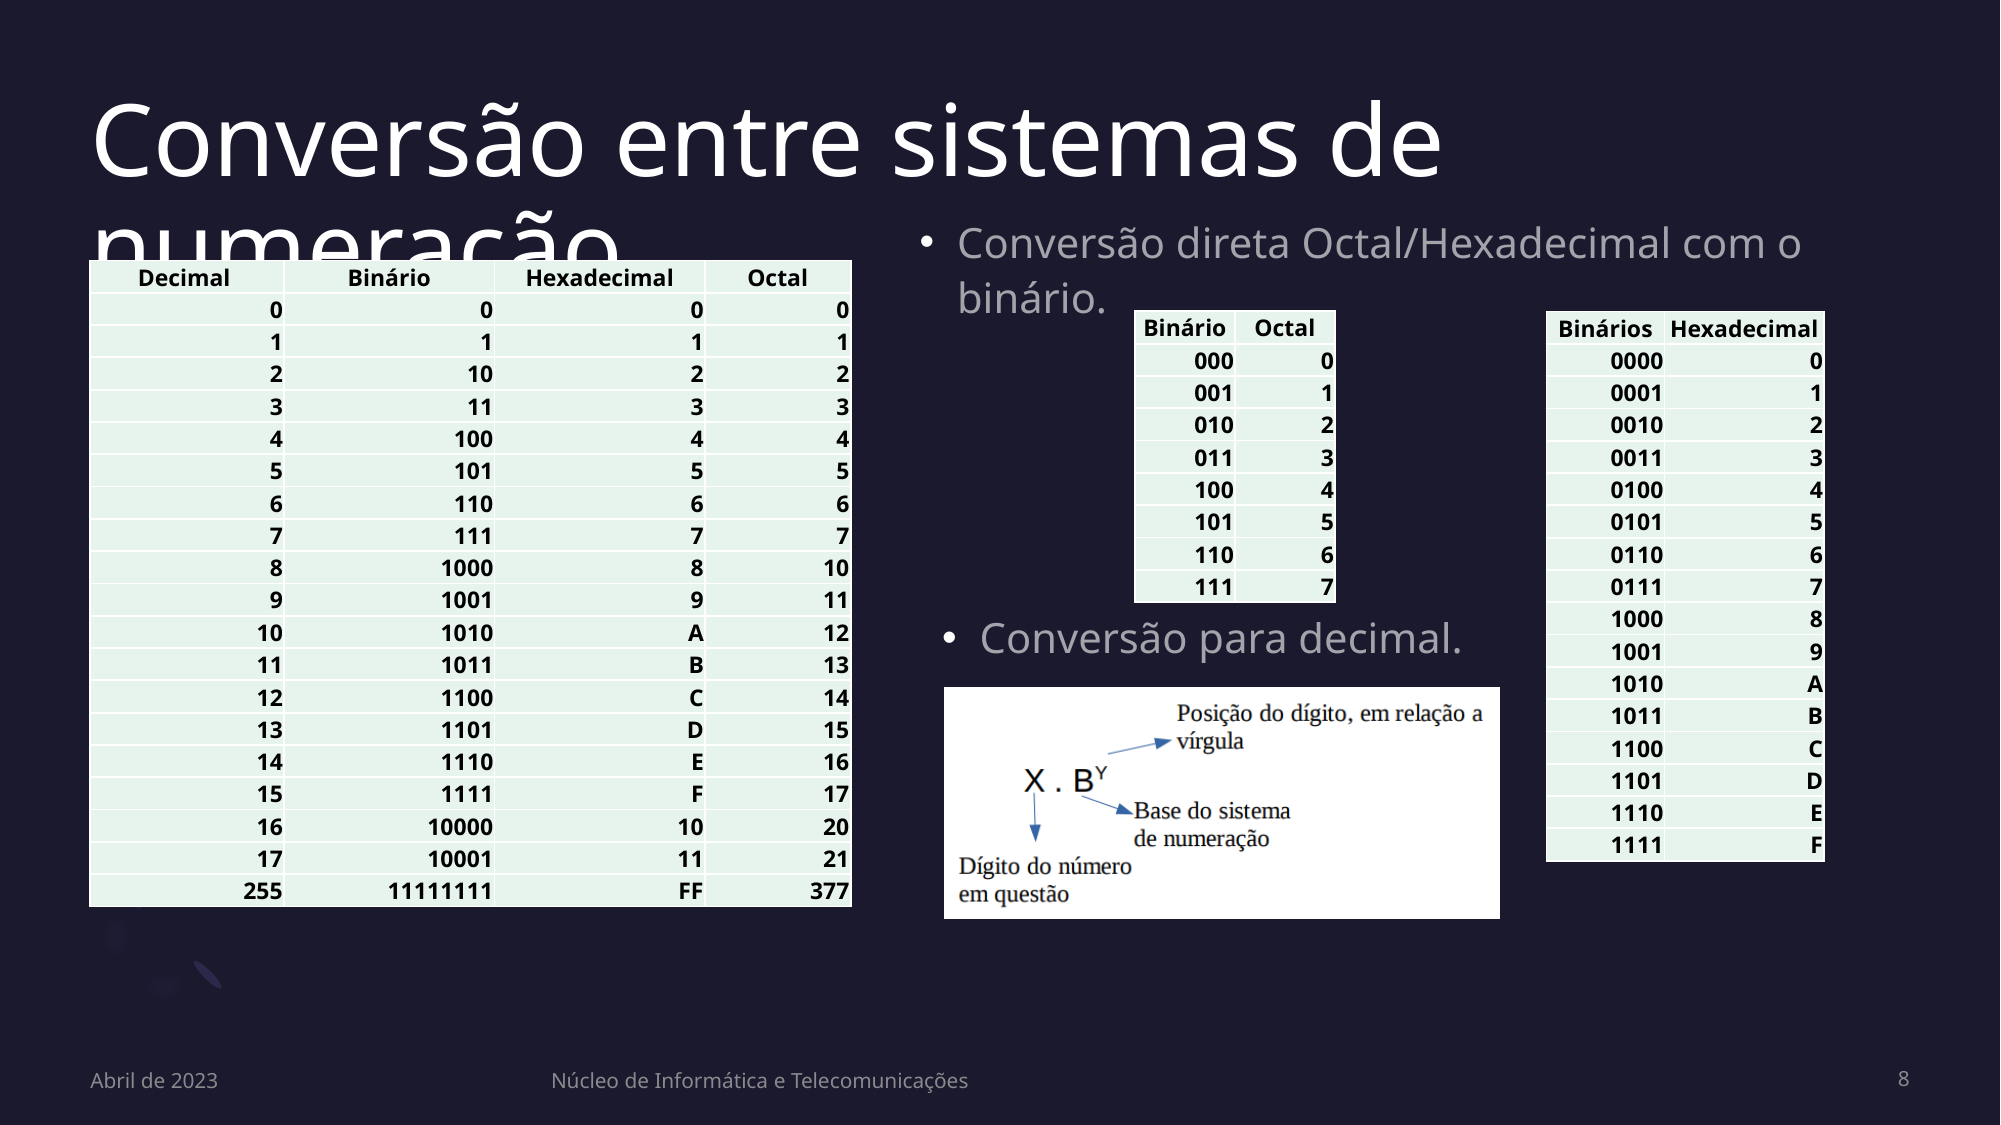

# Conversão entre sistemas de numeração
Conversão direta Octal/Hexadecimal com o binário.
| Decimal | Binário | Hexadecimal | Octal |
| --- | --- | --- | --- |
| 0 | 0 | 0 | 0 |
| 1 | 1 | 1 | 1 |
| 2 | 10 | 2 | 2 |
| 3 | 11 | 3 | 3 |
| 4 | 100 | 4 | 4 |
| 5 | 101 | 5 | 5 |
| 6 | 110 | 6 | 6 |
| 7 | 111 | 7 | 7 |
| 8 | 1000 | 8 | 10 |
| 9 | 1001 | 9 | 11 |
| 10 | 1010 | A | 12 |
| 11 | 1011 | B | 13 |
| 12 | 1100 | C | 14 |
| 13 | 1101 | D | 15 |
| 14 | 1110 | E | 16 |
| 15 | 1111 | F | 17 |
| 16 | 10000 | 10 | 20 |
| 17 | 10001 | 11 | 21 |
| 255 | 11111111 | FF | 377 |
| Binário | Octal |
| --- | --- |
| 000 | 0 |
| 001 | 1 |
| 010 | 2 |
| 011 | 3 |
| 100 | 4 |
| 101 | 5 |
| 110 | 6 |
| 111 | 7 |
| Binários | Hexadecimal |
| --- | --- |
| 0000 | 0 |
| 0001 | 1 |
| 0010 | 2 |
| 0011 | 3 |
| 0100 | 4 |
| 0101 | 5 |
| 0110 | 6 |
| 0111 | 7 |
| 1000 | 8 |
| 1001 | 9 |
| 1010 | A |
| 1011 | B |
| 1100 | C |
| 1101 | D |
| 1110 | E |
| 1111 | F |
Conversão para decimal.
Abril de 2023
Núcleo de Informática e Telecomunicações